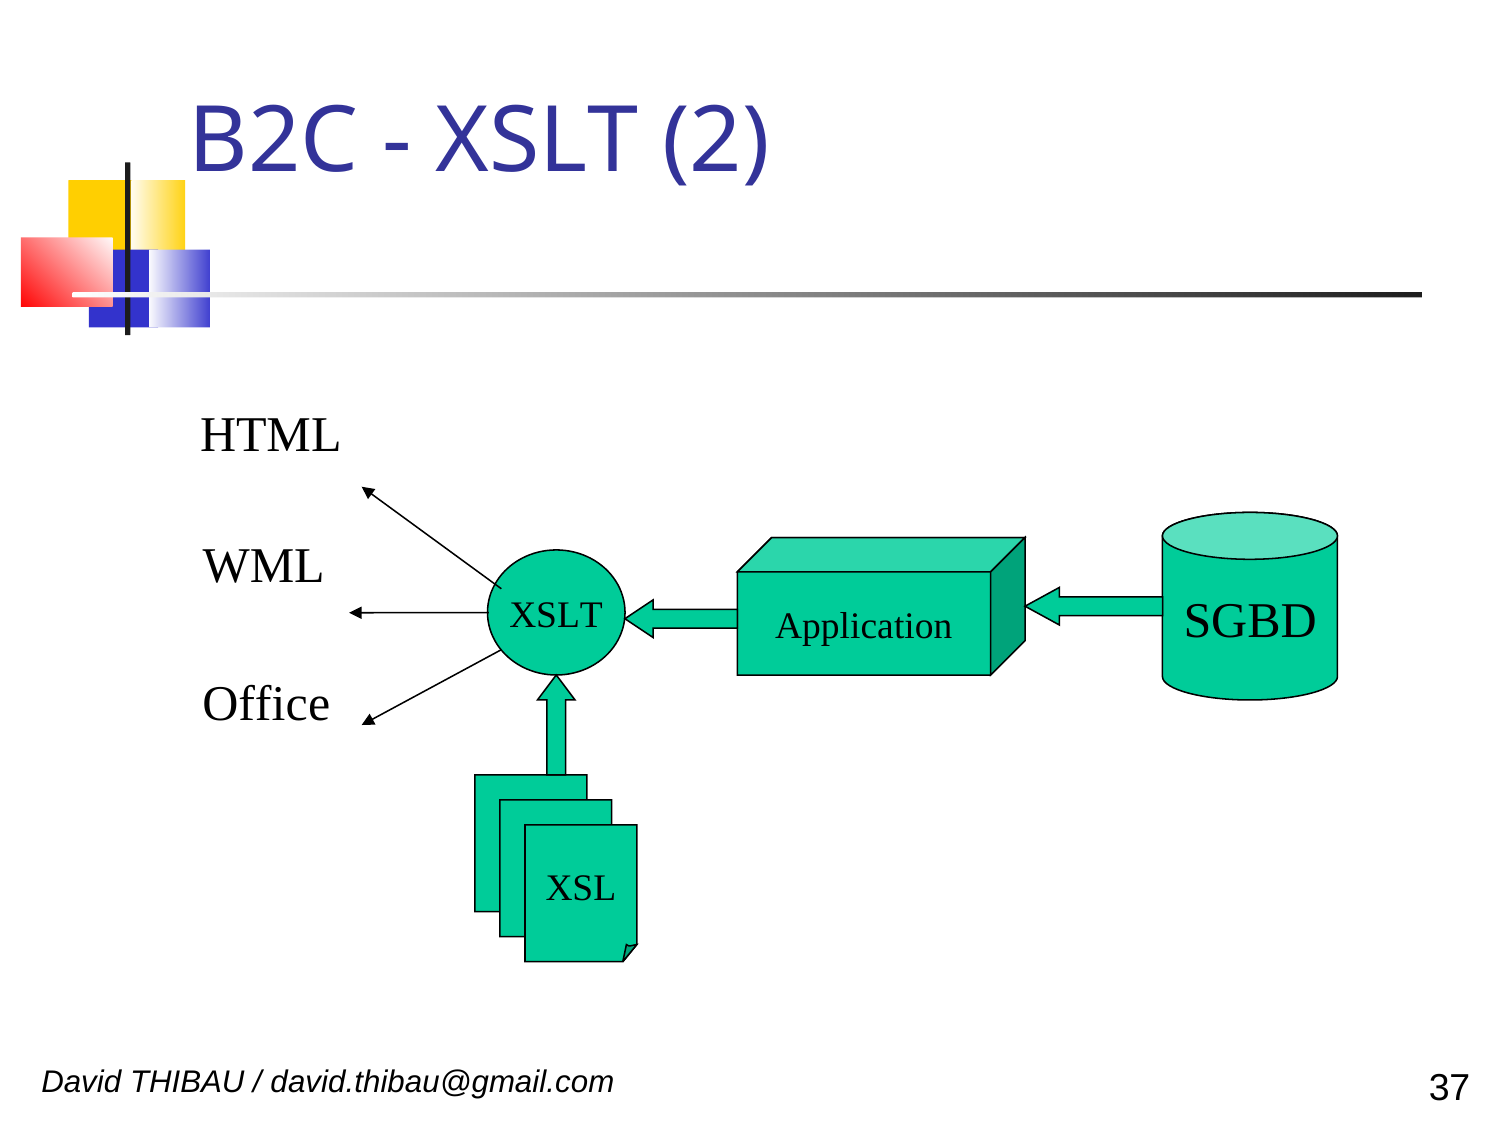

# B2C - XSLT (2)
HTML
SGBD
WML
Application
XSLT
Office
XSL